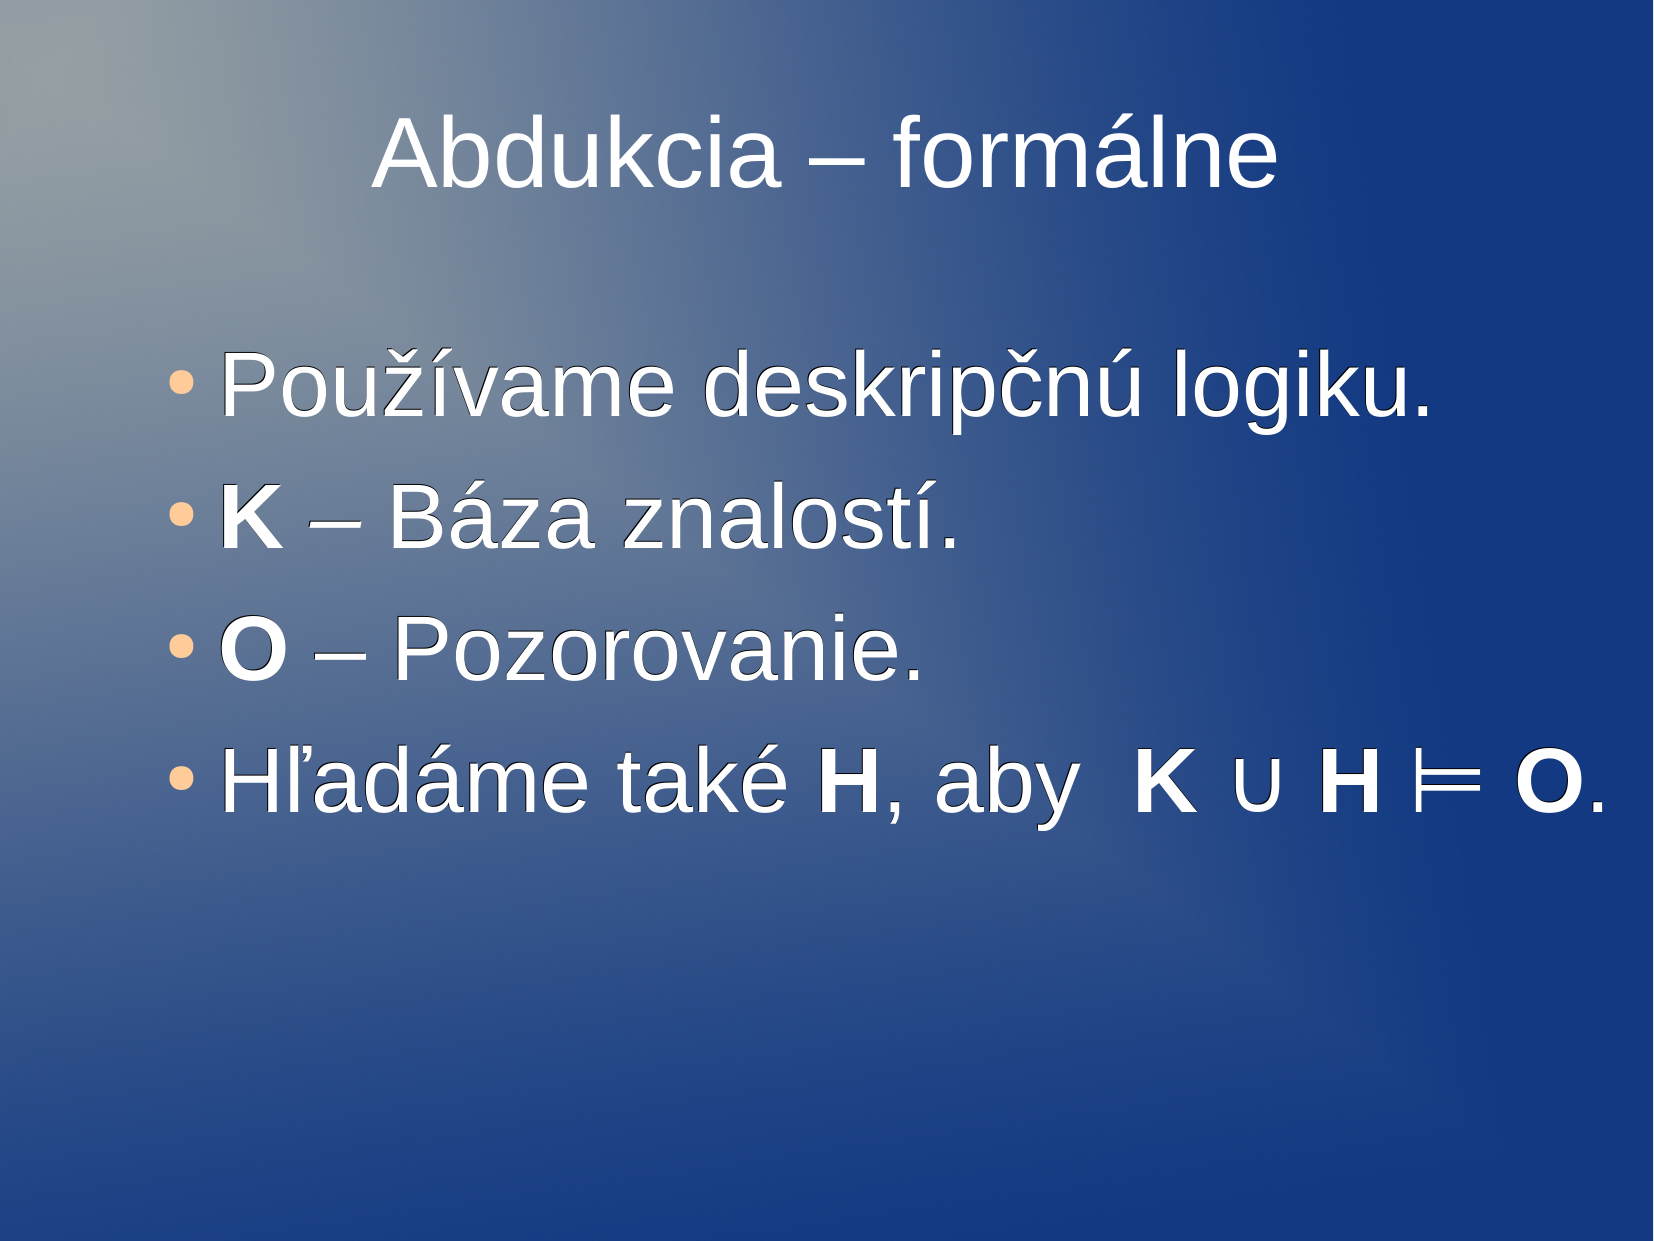

# Abdukcia – formálne
Používame deskripčnú logiku.
K – Báza znalostí.
O – Pozorovanie.
Hľadáme také H, aby K ∪ H ⊨ O.